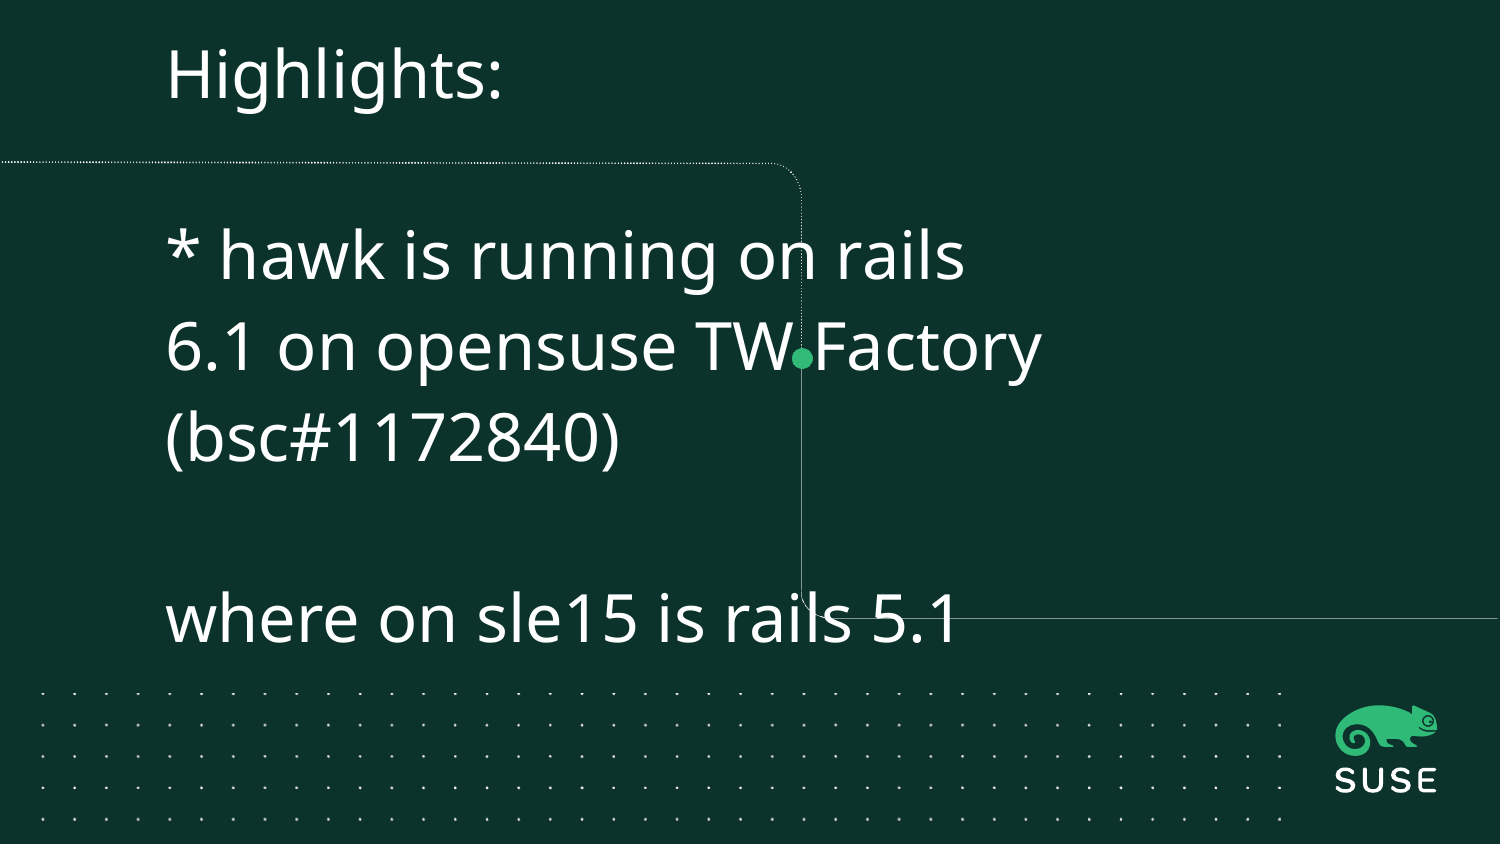

# Highlights: * hawk is running on rails 6.1 on opensuse TW Factory (bsc#1172840) where on sle15 is rails 5.1